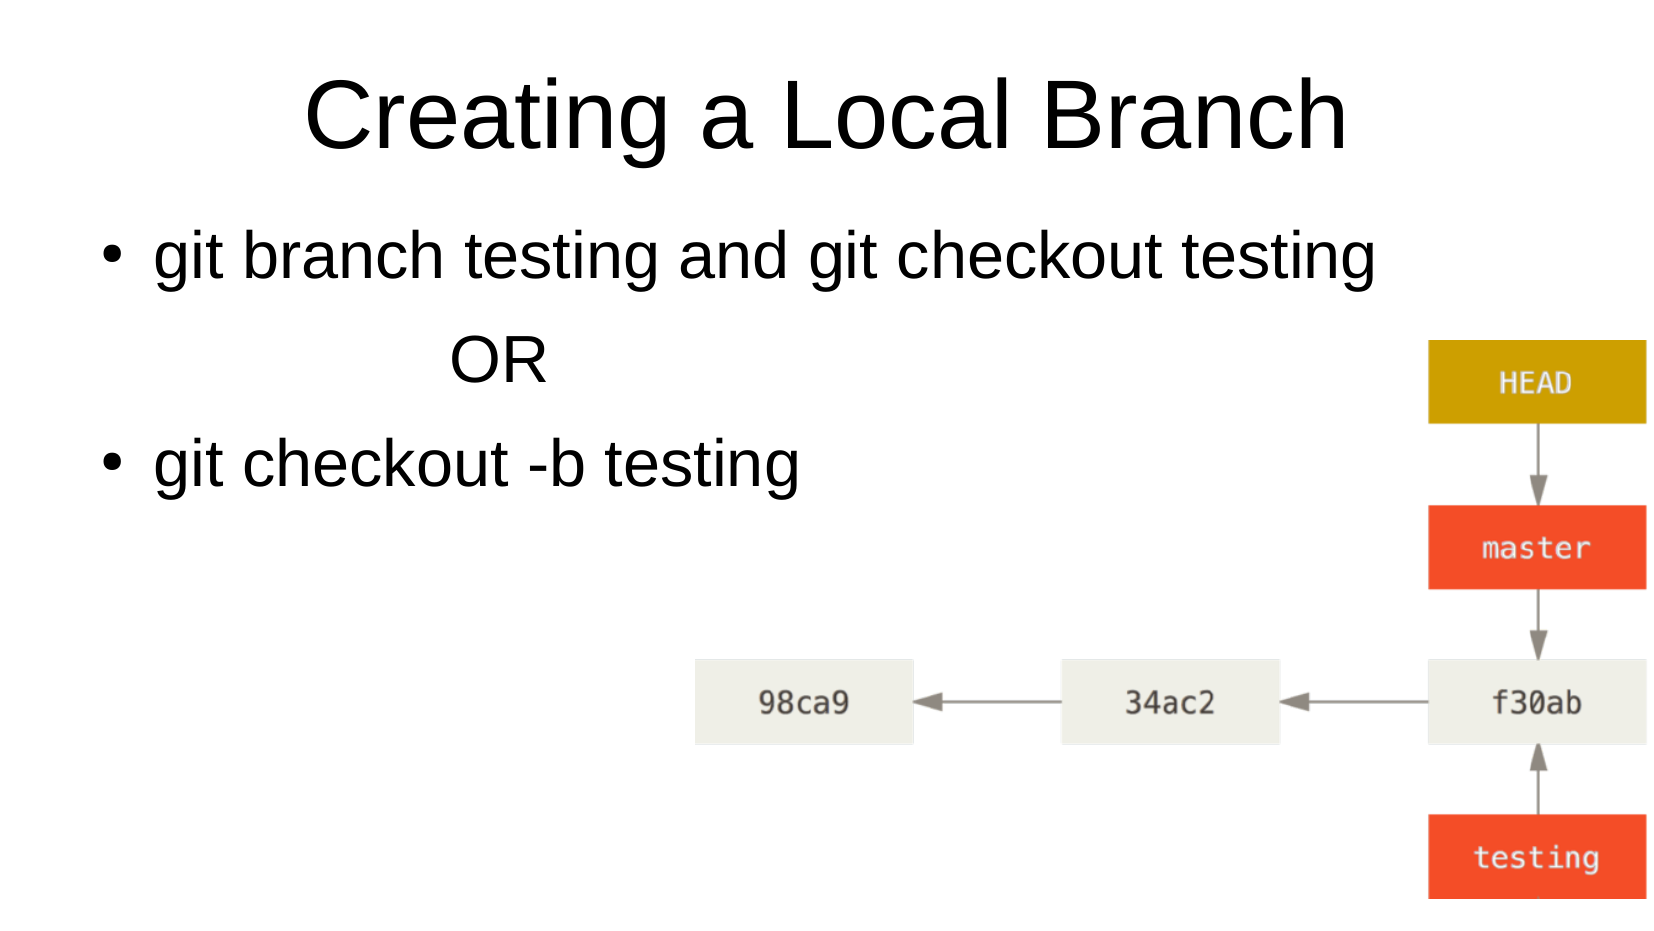

# Creating a Local Branch
git branch testing and git checkout testing
 OR
git checkout -b testing